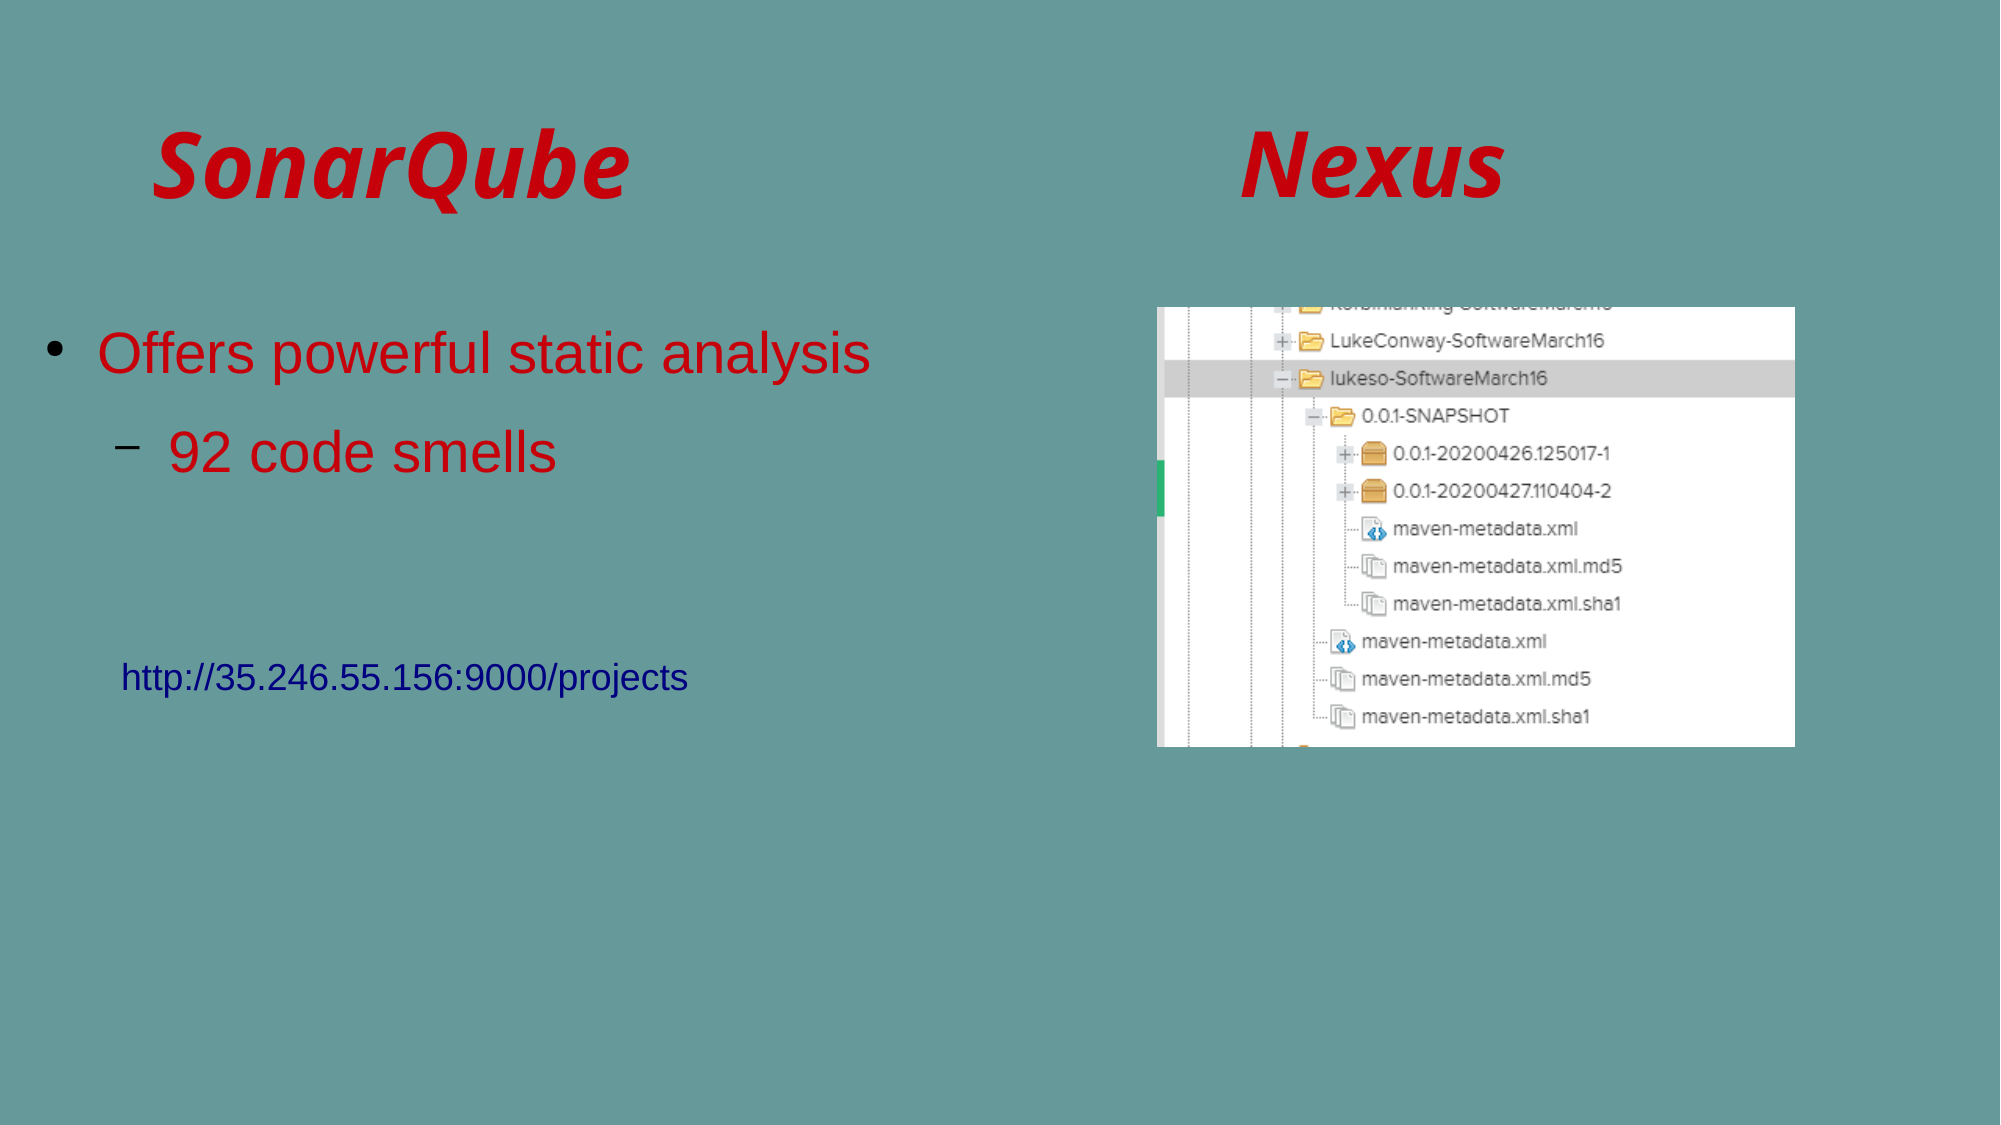

Nexus
# SonarQube
Offers powerful static analysis
92 code smells
http://35.246.55.156:9000/projects